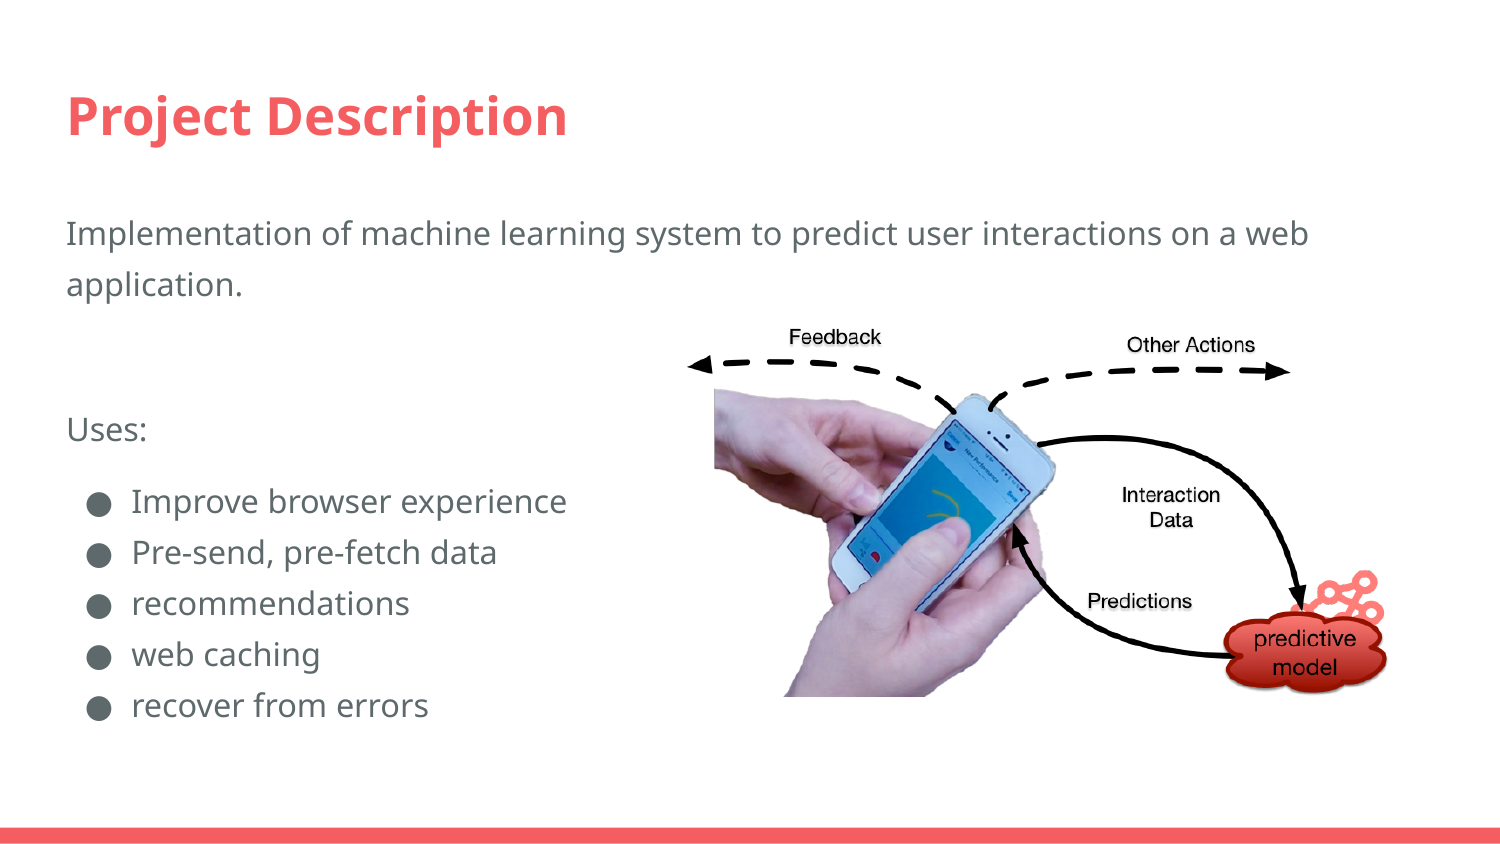

# Project Description
Implementation of machine learning system to predict user interactions on a web application.
Uses:
Improve browser experience
Pre-send, pre-fetch data
recommendations
web caching
recover from errors